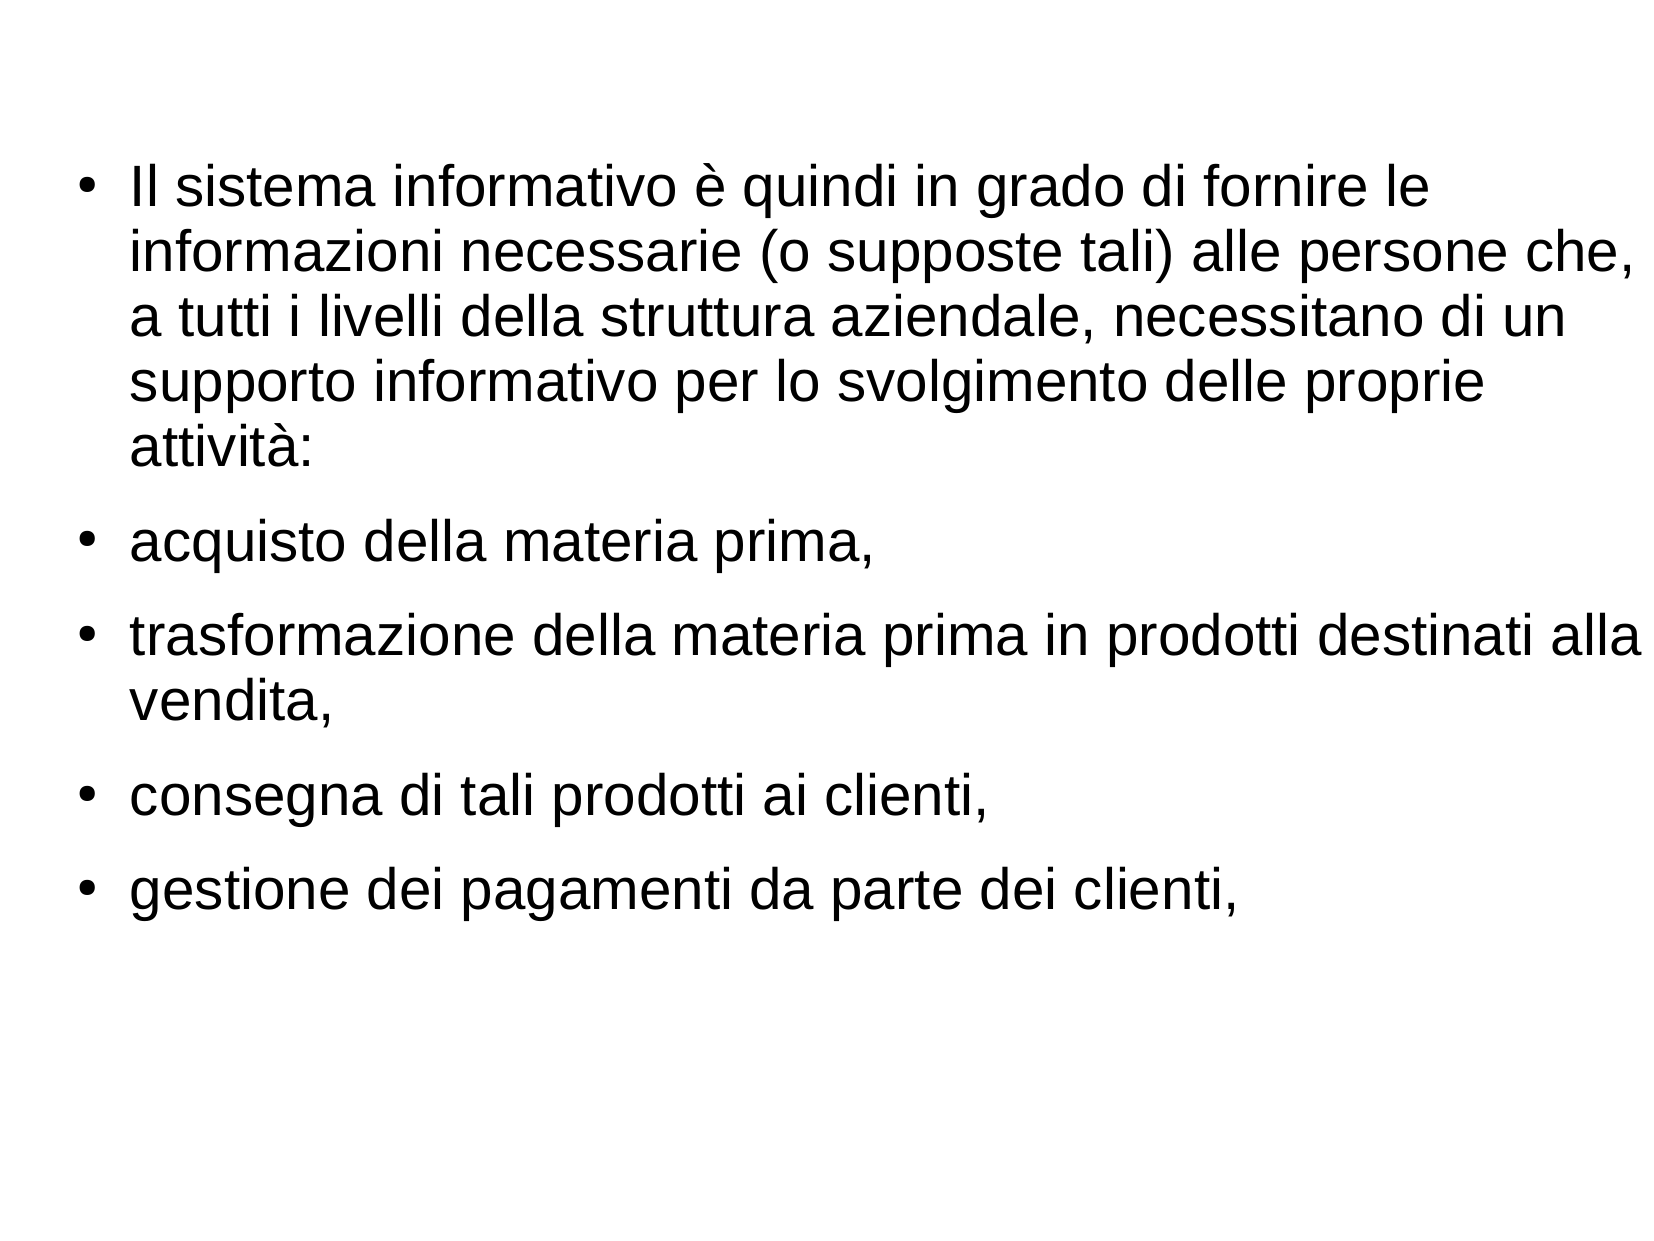

# Il sistema informativo è quindi in grado di fornire le informazioni necessarie (o supposte tali) alle persone che, a tutti i livelli della struttura aziendale, necessitano di un supporto informativo per lo svolgimento delle proprie attività:
acquisto della materia prima,
trasformazione della materia prima in prodotti destinati alla vendita,
consegna di tali prodotti ai clienti,
gestione dei pagamenti da parte dei clienti,